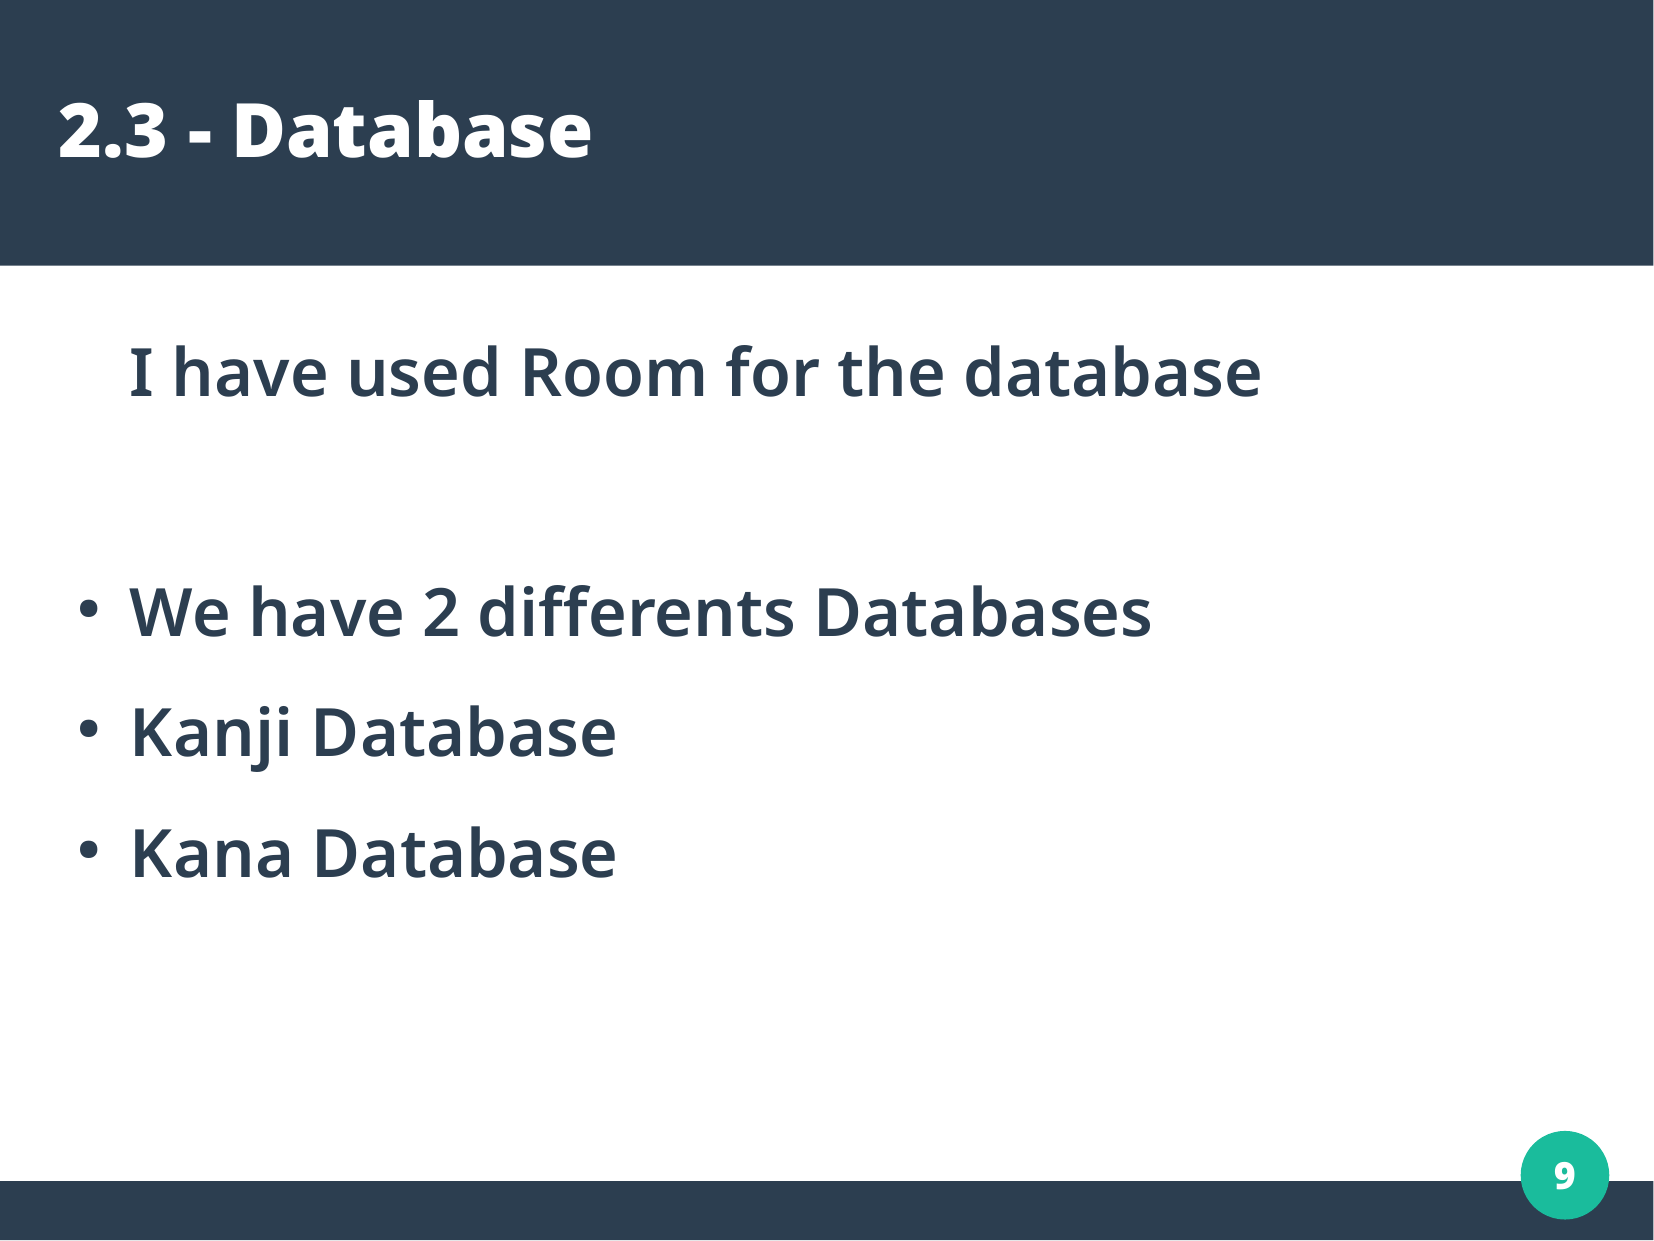

# 2.3 - Database
I have used Room for the database
We have 2 differents Databases
Kanji Database
Kana Database
9